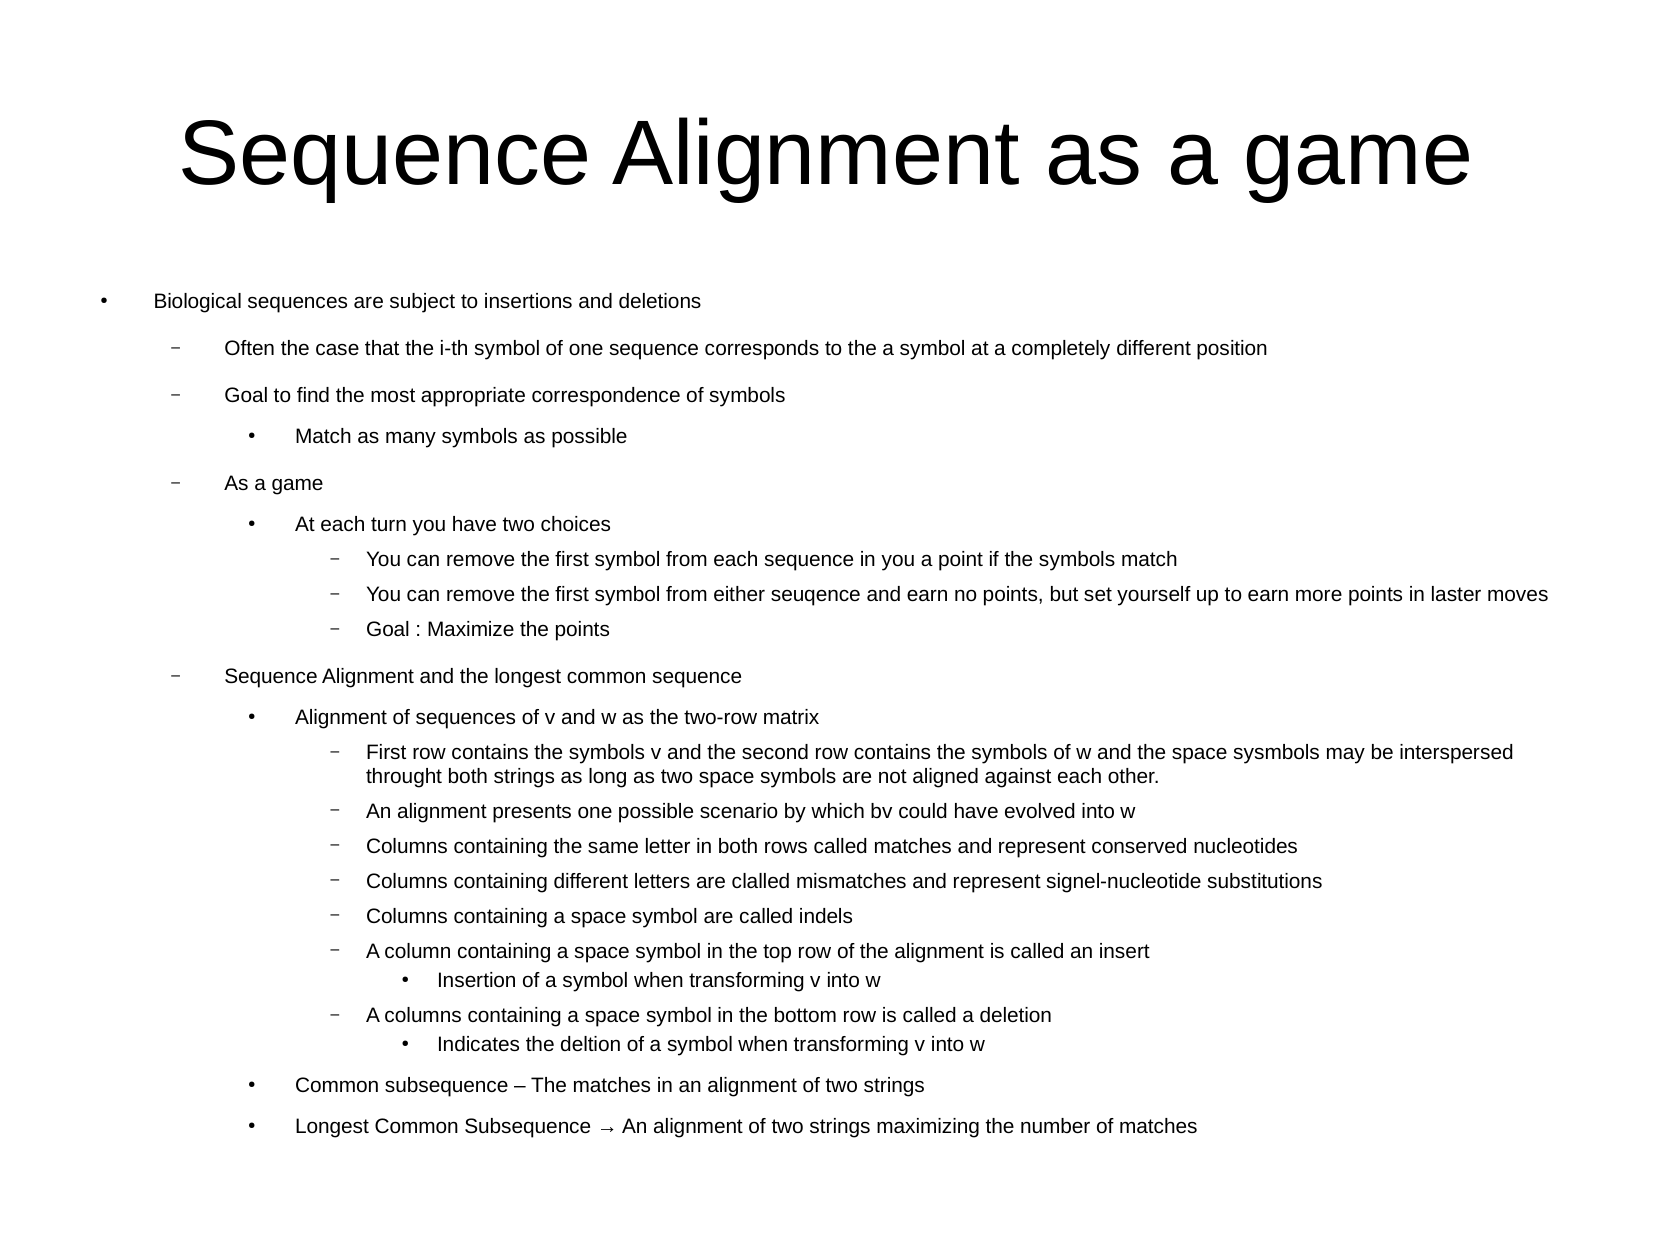

# Sequence Alignment as a game
Biological sequences are subject to insertions and deletions
Often the case that the i-th symbol of one sequence corresponds to the a symbol at a completely different position
Goal to find the most appropriate correspondence of symbols
Match as many symbols as possible
As a game
At each turn you have two choices
You can remove the first symbol from each sequence in you a point if the symbols match
You can remove the first symbol from either seuqence and earn no points, but set yourself up to earn more points in laster moves
Goal : Maximize the points
Sequence Alignment and the longest common sequence
Alignment of sequences of v and w as the two-row matrix
First row contains the symbols v and the second row contains the symbols of w and the space sysmbols may be interspersed throught both strings as long as two space symbols are not aligned against each other.
An alignment presents one possible scenario by which bv could have evolved into w
Columns containing the same letter in both rows called matches and represent conserved nucleotides
Columns containing different letters are clalled mismatches and represent signel-nucleotide substitutions
Columns containing a space symbol are called indels
A column containing a space symbol in the top row of the alignment is called an insert
Insertion of a symbol when transforming v into w
A columns containing a space symbol in the bottom row is called a deletion
Indicates the deltion of a symbol when transforming v into w
Common subsequence – The matches in an alignment of two strings
Longest Common Subsequence → An alignment of two strings maximizing the number of matches